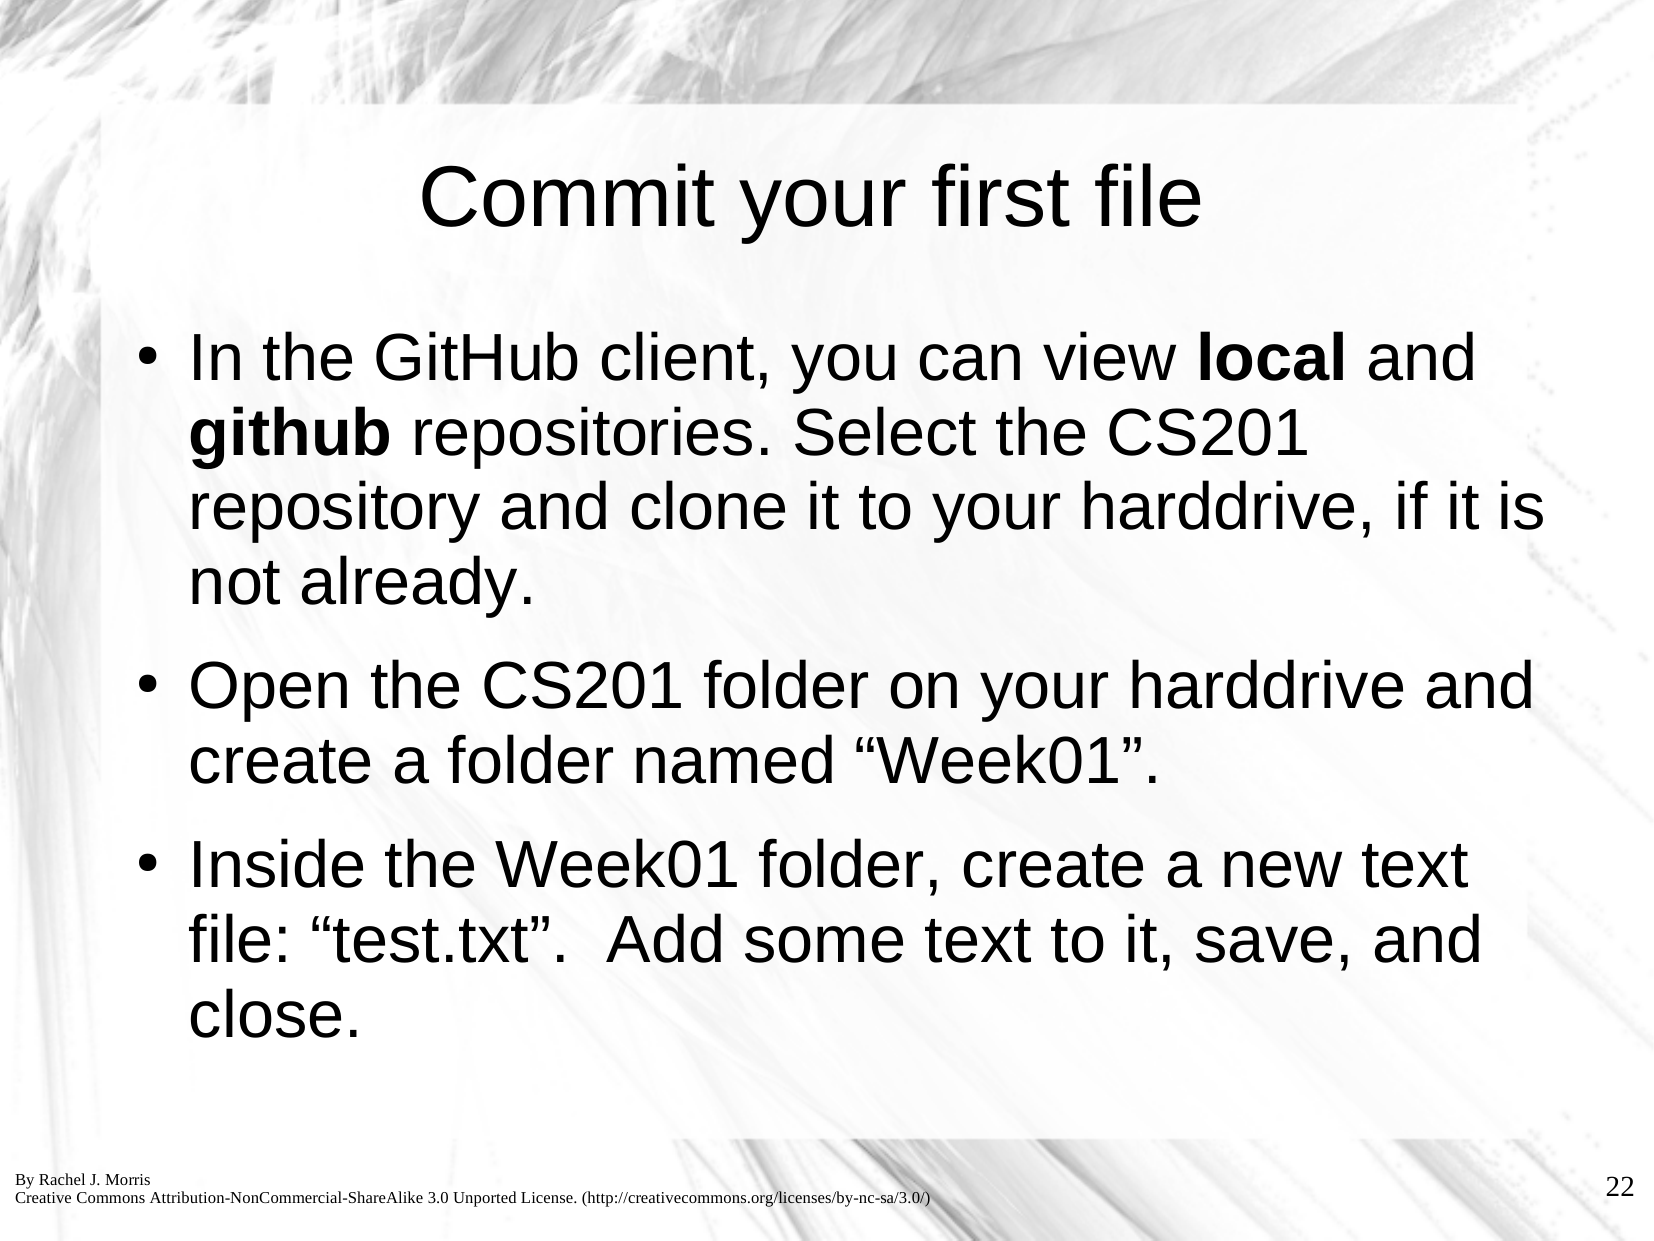

# Commit your first file
In the GitHub client, you can view local and github repositories. Select the CS201 repository and clone it to your harddrive, if it is not already.
Open the CS201 folder on your harddrive and create a folder named “Week01”.
Inside the Week01 folder, create a new text file: “test.txt”. Add some text to it, save, and close.
22